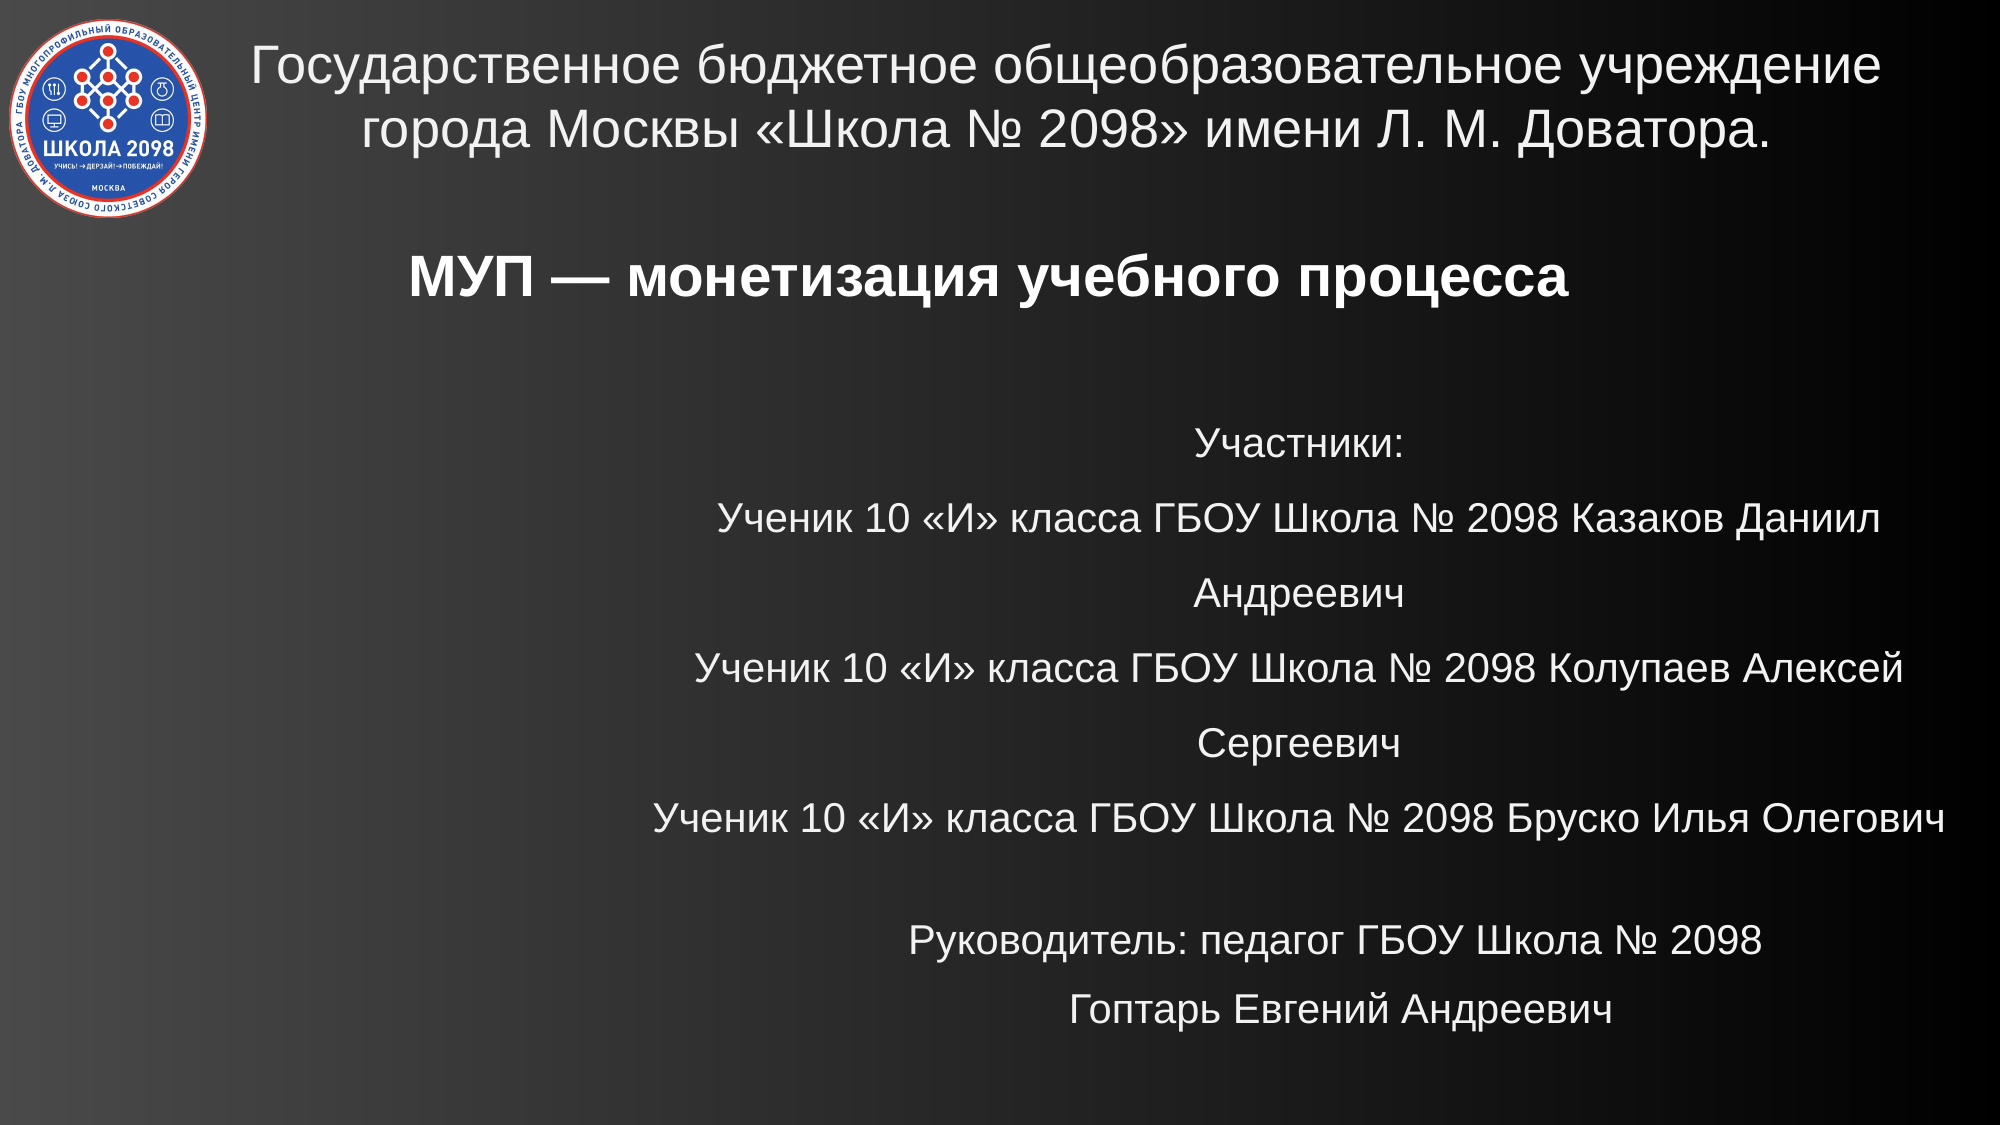

# Государственное бюджетное общеобразовательное учреждение города Москвы «Школа № 2098» имени Л. М. Доватора.
МУП — монетизация учебного процесса
Участники:
Ученик 10 «И» класса ГБОУ Школа № 2098 Казаков Даниил Андреевич
Ученик 10 «И» класса ГБОУ Школа № 2098 Колупаев Алексей Сергеевич
Ученик 10 «И» класса ГБОУ Школа № 2098 Бруско Илья Олегович
Руководитель: педагог ГБОУ Школа № 2098
Гоптарь Евгений Андреевич